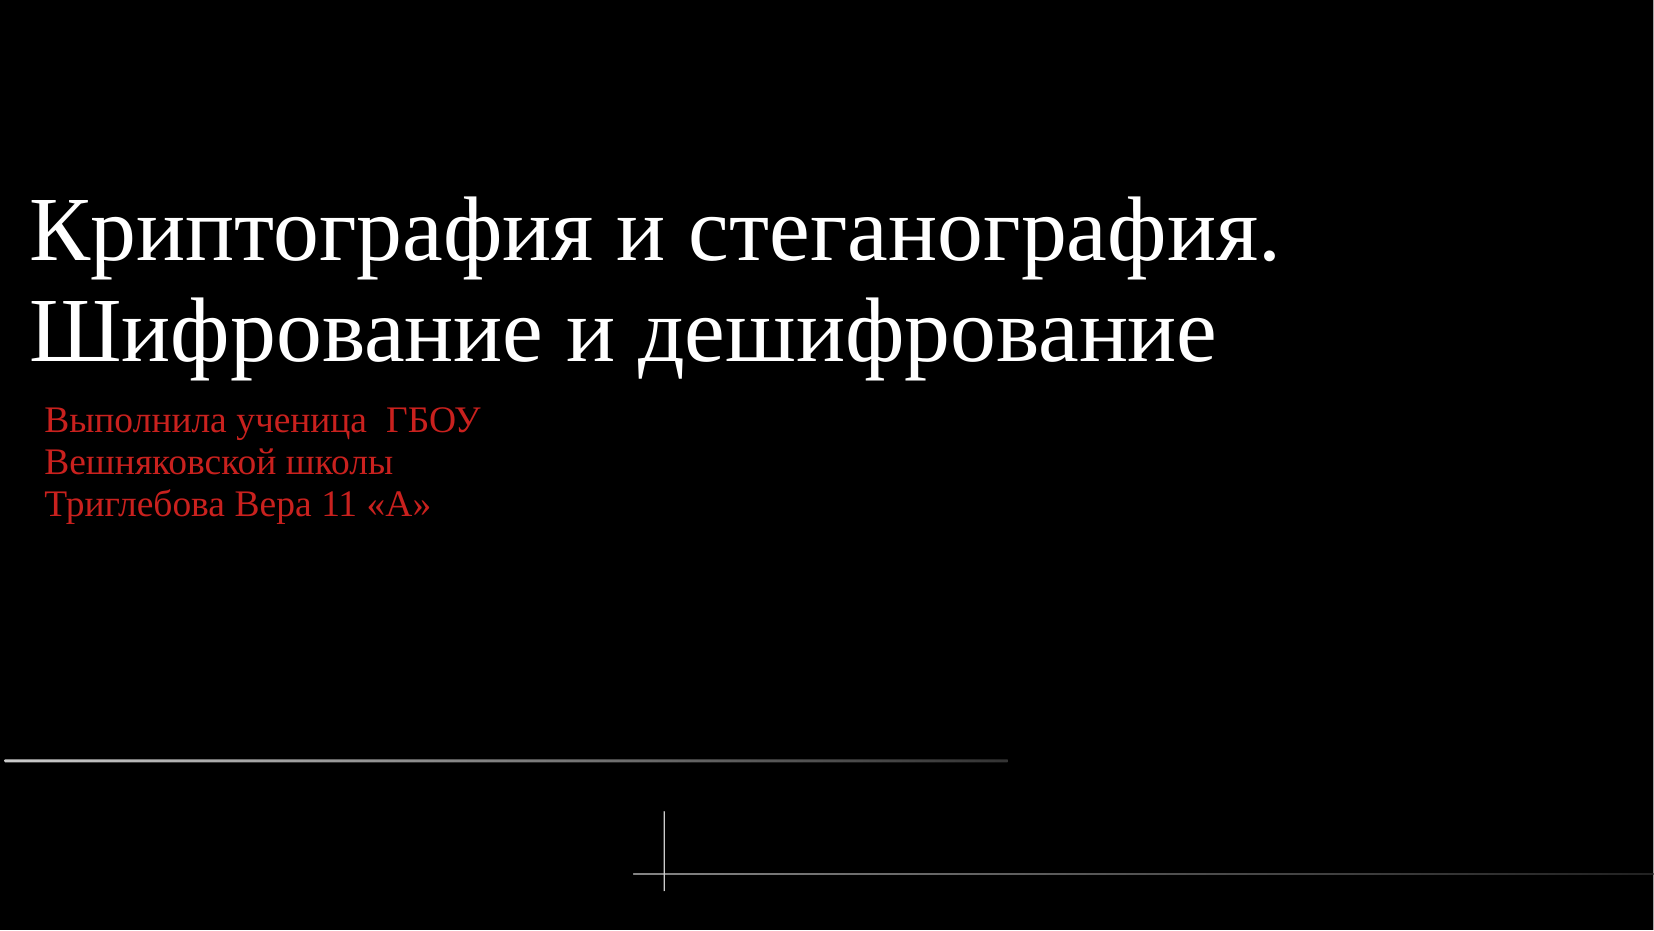

# Криптография и стеганография. Шифрование и дешифрование
Выполнила ученица ГБОУ Вешняковской школы
Триглебова Вера 11 «А»